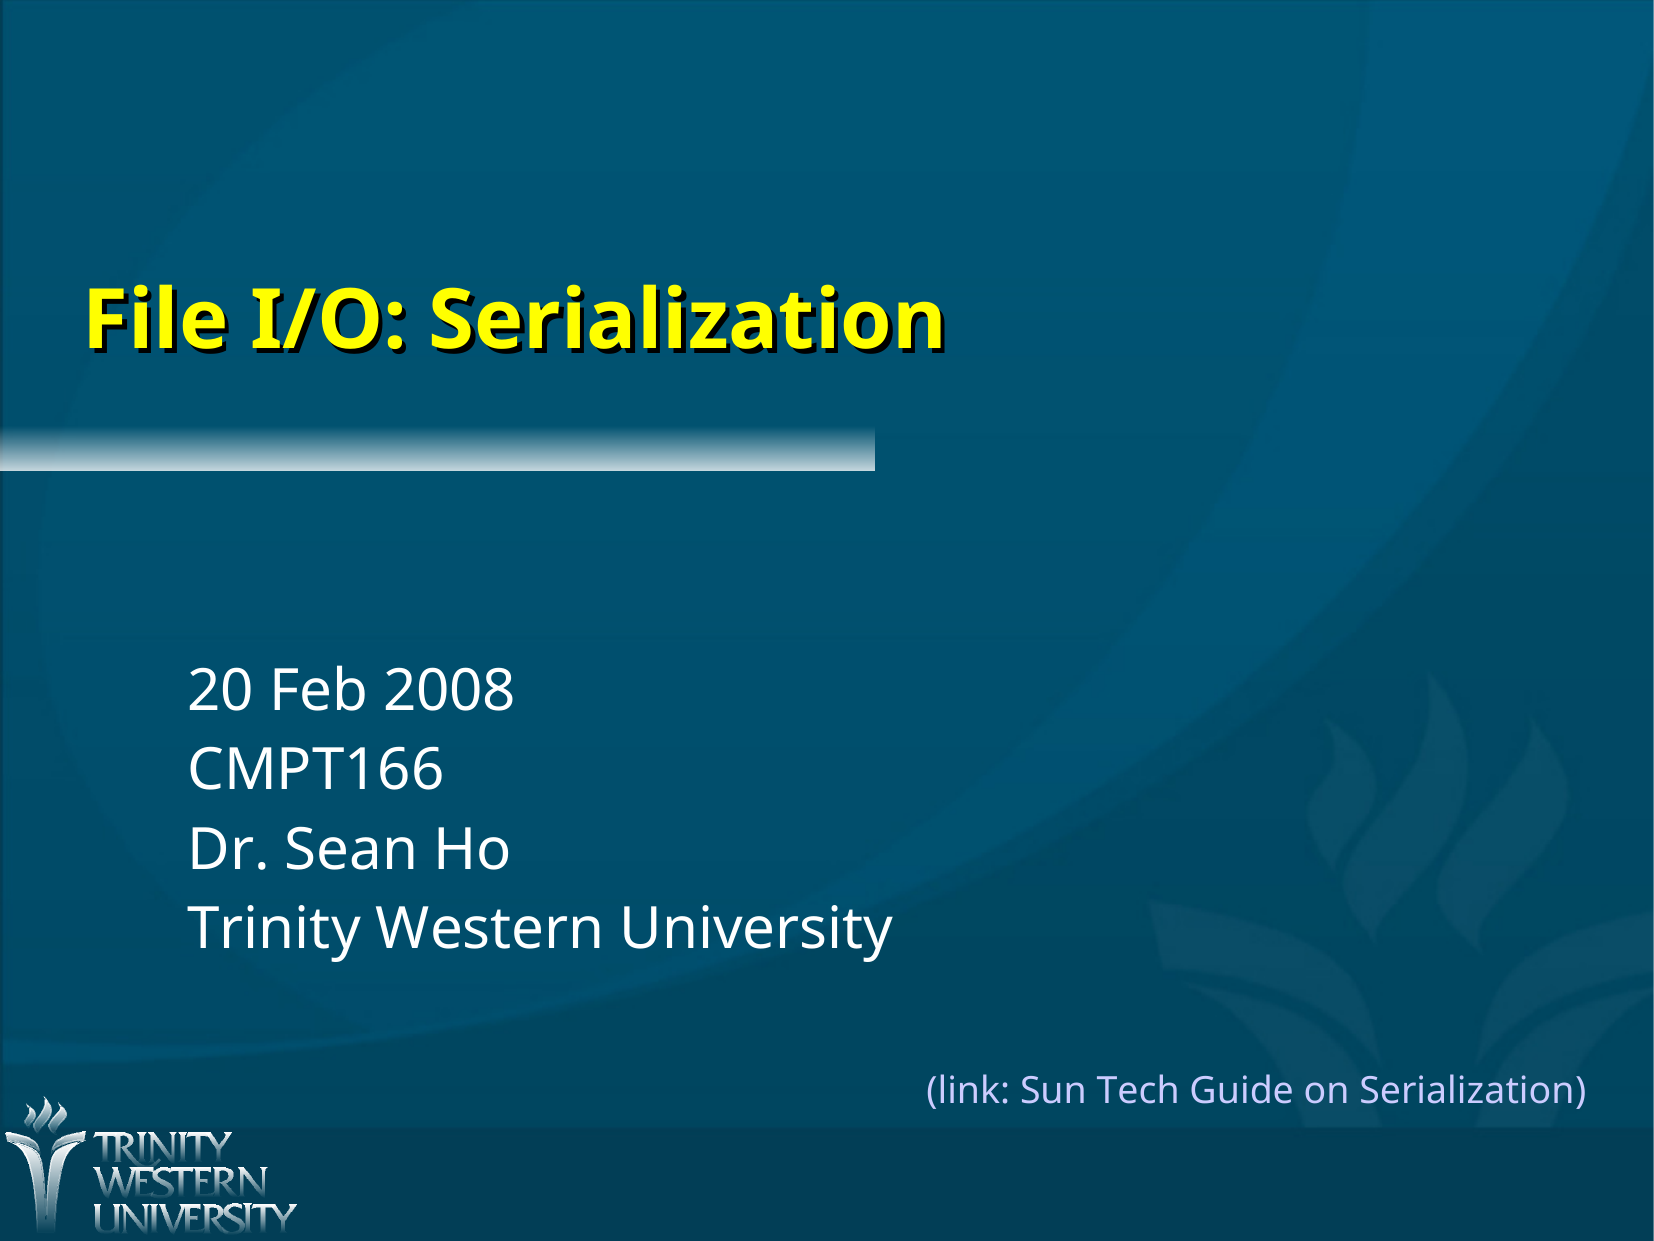

# File I/O: Serialization
20 Feb 2008
CMPT166
Dr. Sean Ho
Trinity Western University
(link: Sun Tech Guide on Serialization)